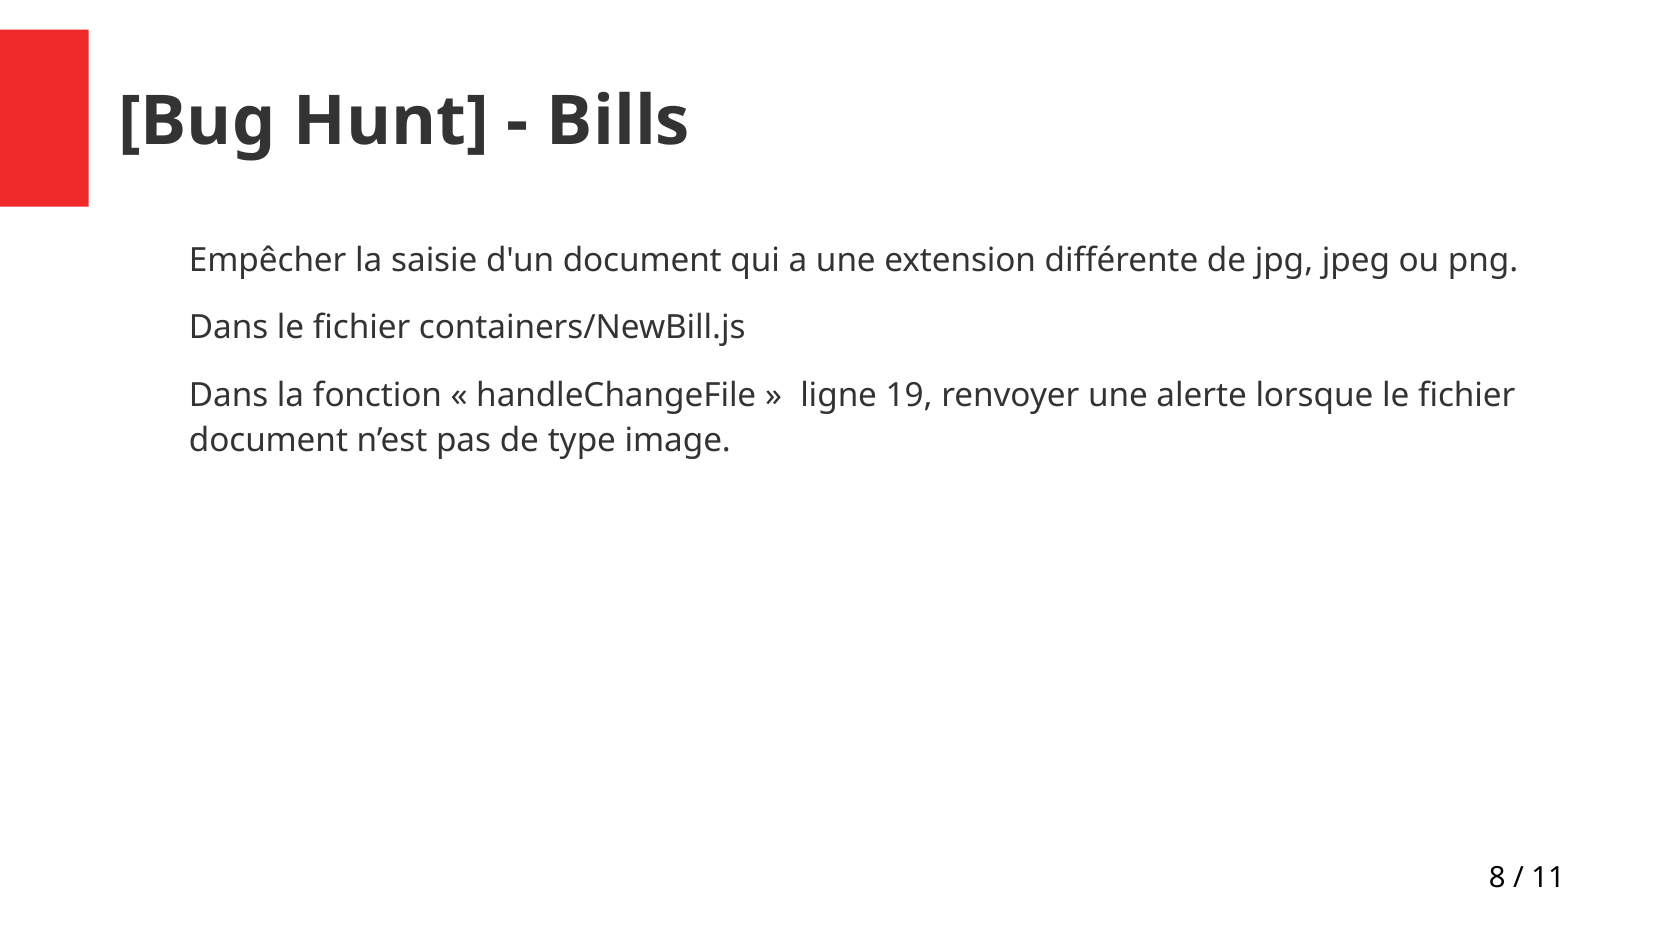

# [Bug Hunt] - Bills
Empêcher la saisie d'un document qui a une extension différente de jpg, jpeg ou png.
Dans le fichier containers/NewBill.js
Dans la fonction « handleChangeFile » ligne 19, renvoyer une alerte lorsque le fichier document n’est pas de type image.
8